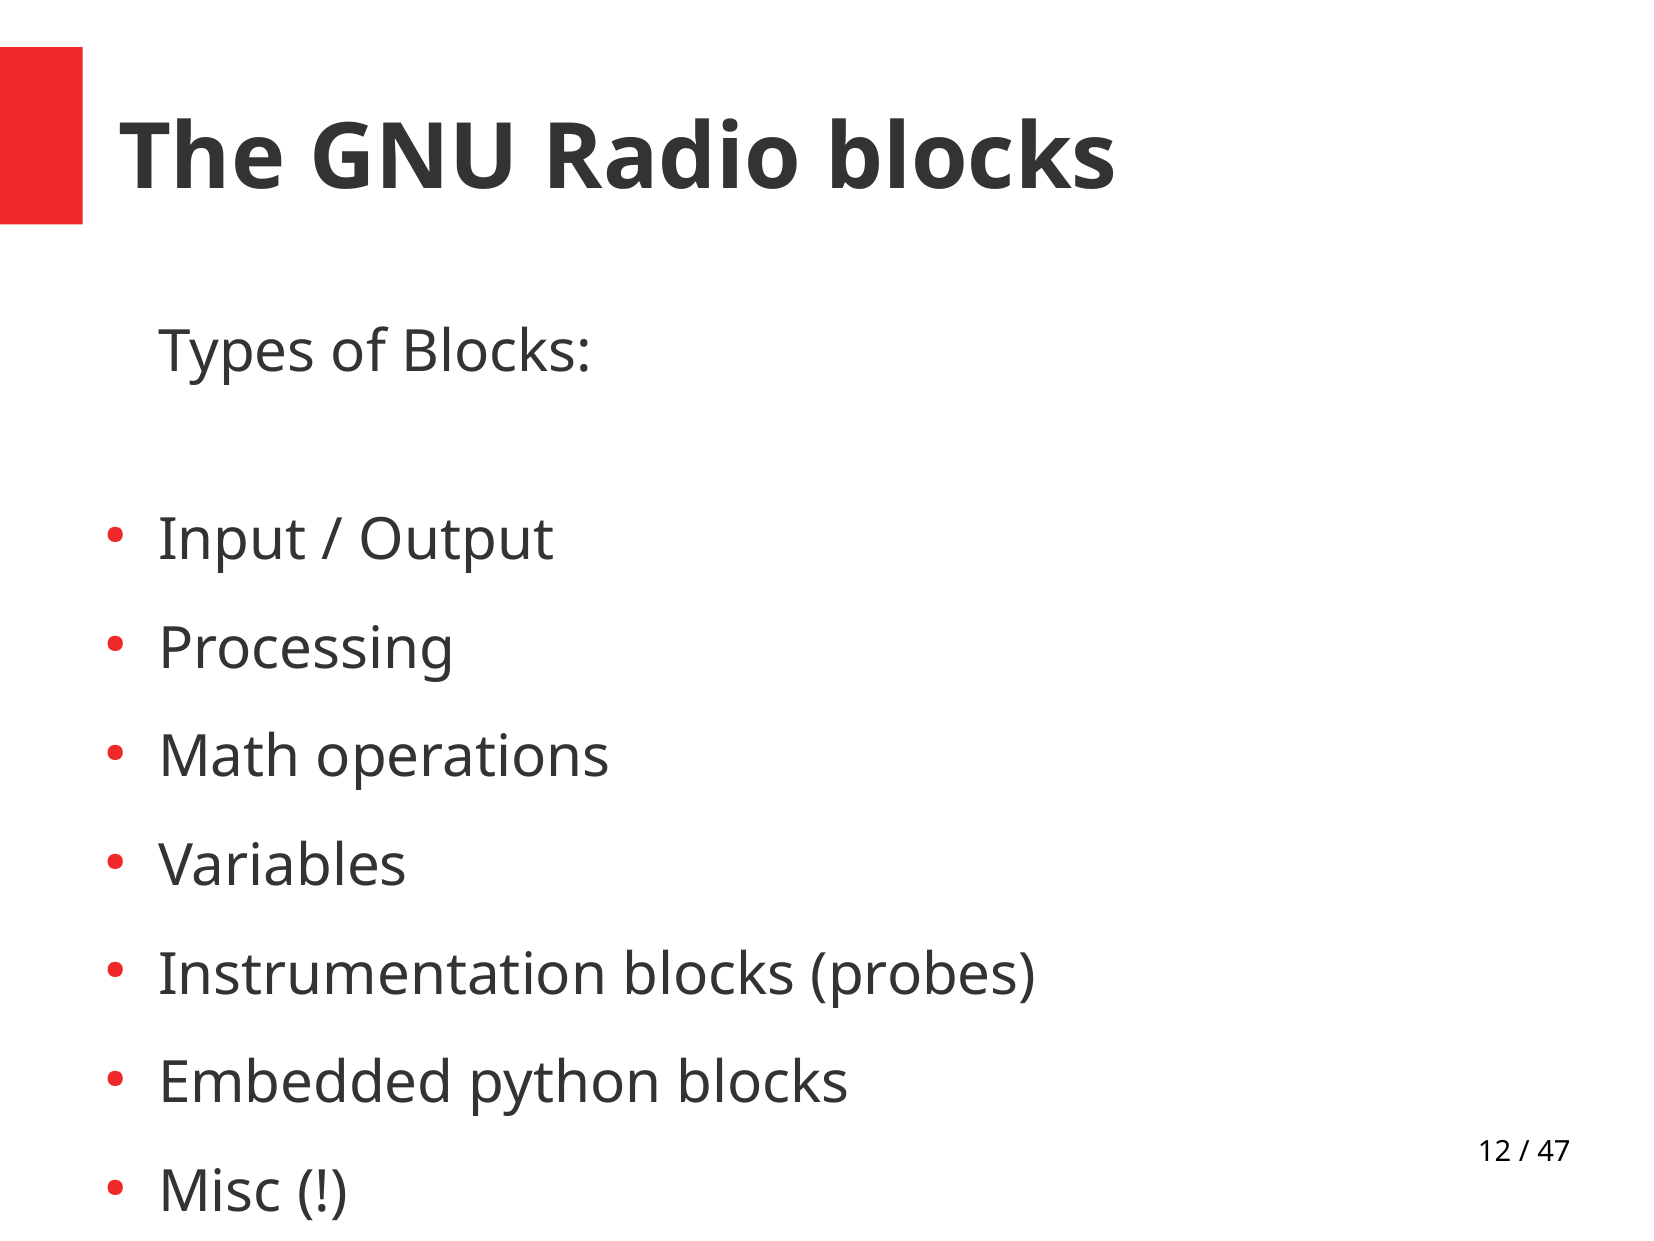

# The GNU Radio blocks
Types of Blocks:
Input / Output
Processing
Math operations
Variables
Instrumentation blocks (probes)
Embedded python blocks
Misc (!)
12